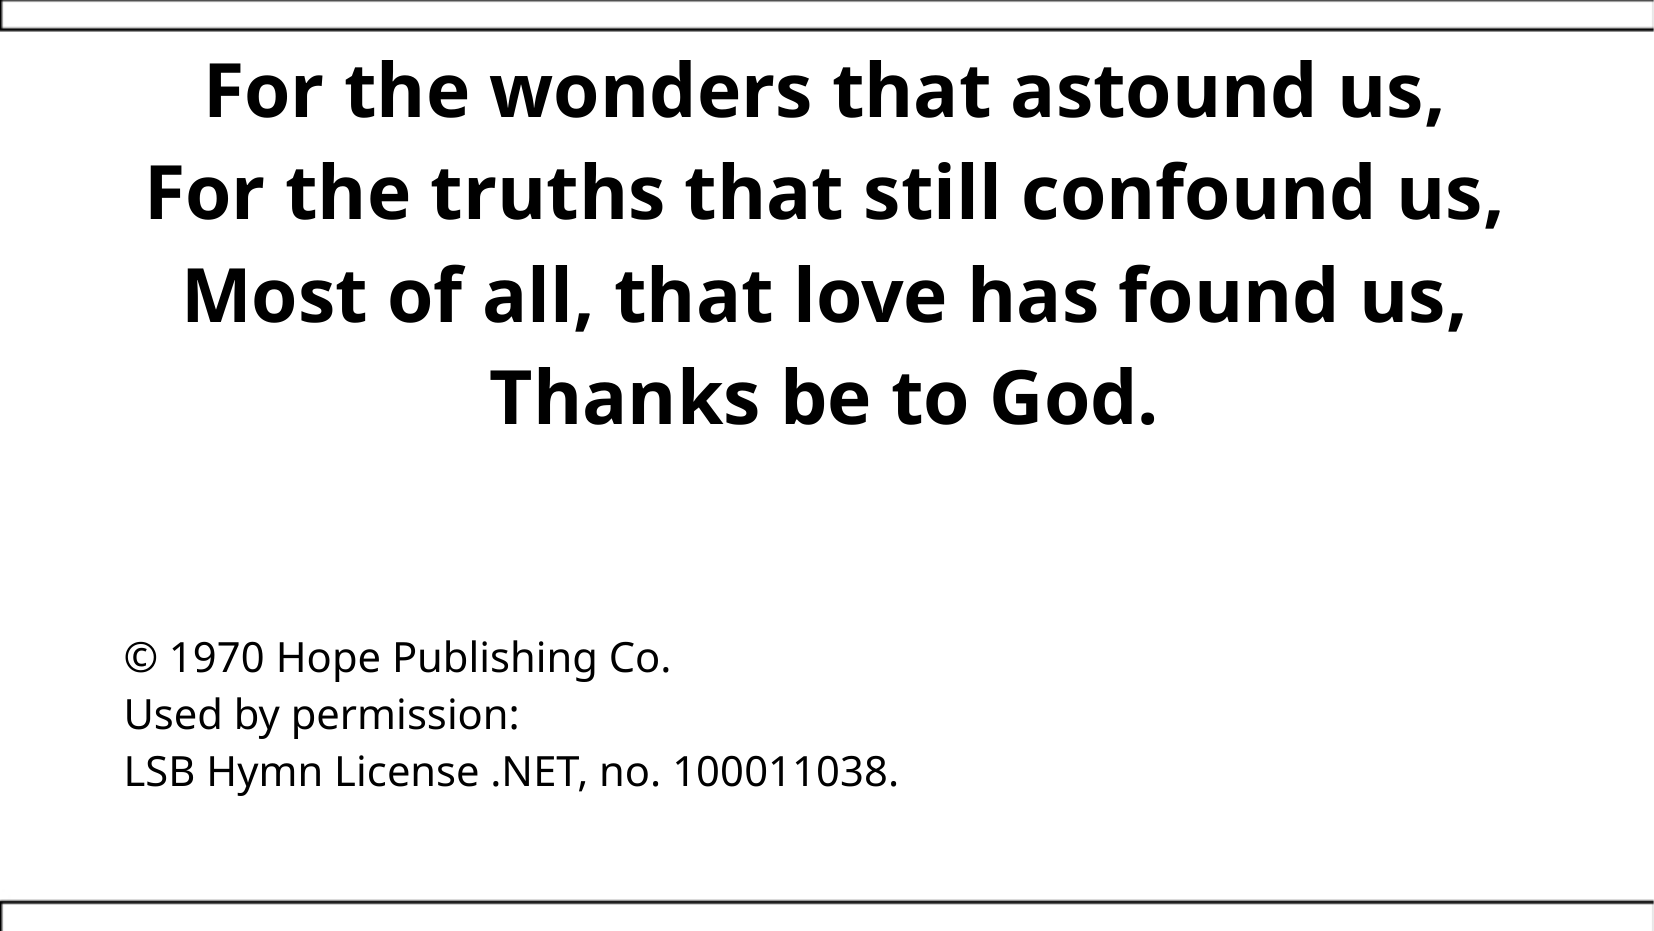

For the wonders that astound us,
For the truths that still confound us,
Most of all, that love has found us,
Thanks be to God.
© 1970 Hope Publishing Co.
Used by permission:
LSB Hymn License .NET, no. 100011038.